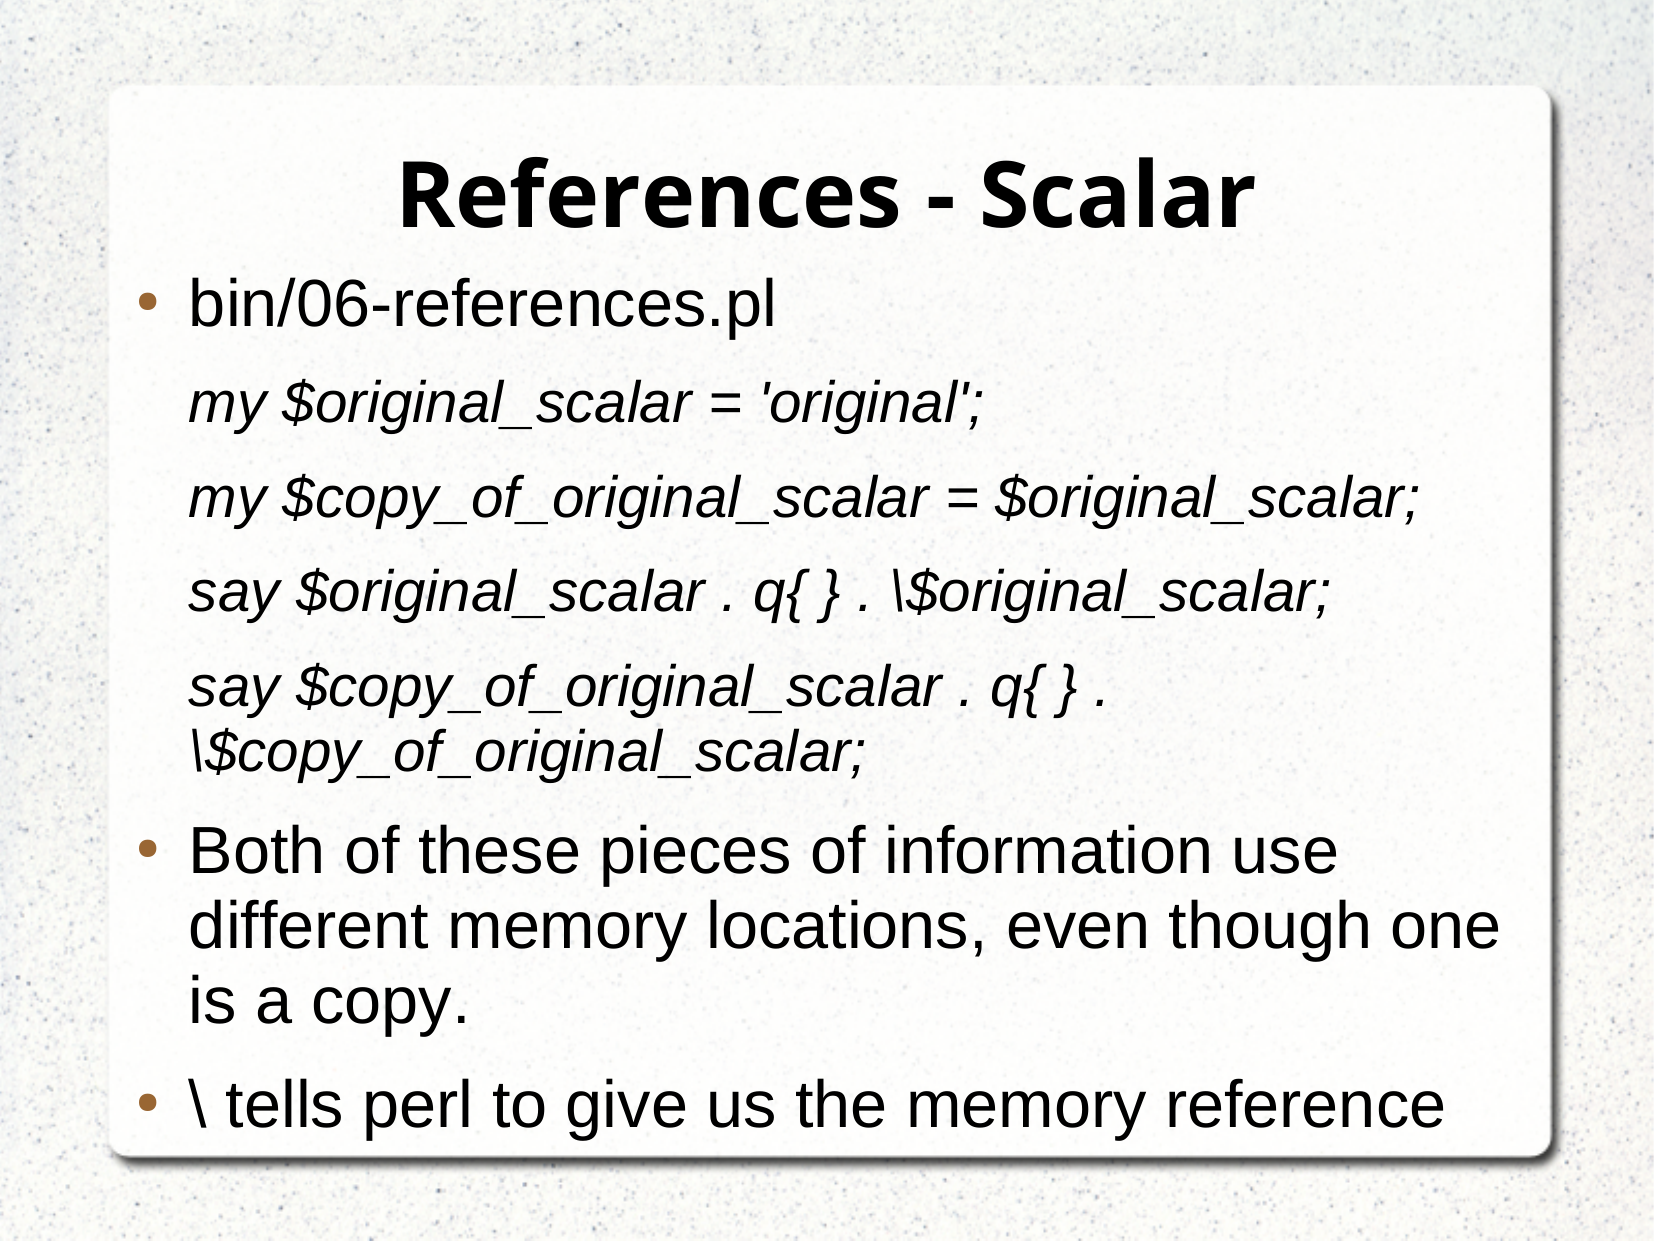

# References - Scalar
bin/06-references.pl
my $original_scalar = 'original';
my $copy_of_original_scalar = $original_scalar;
say $original_scalar . q{ } . \$original_scalar;
say $copy_of_original_scalar . q{ } . \$copy_of_original_scalar;
Both of these pieces of information use different memory locations, even though one is a copy.
\ tells perl to give us the memory reference